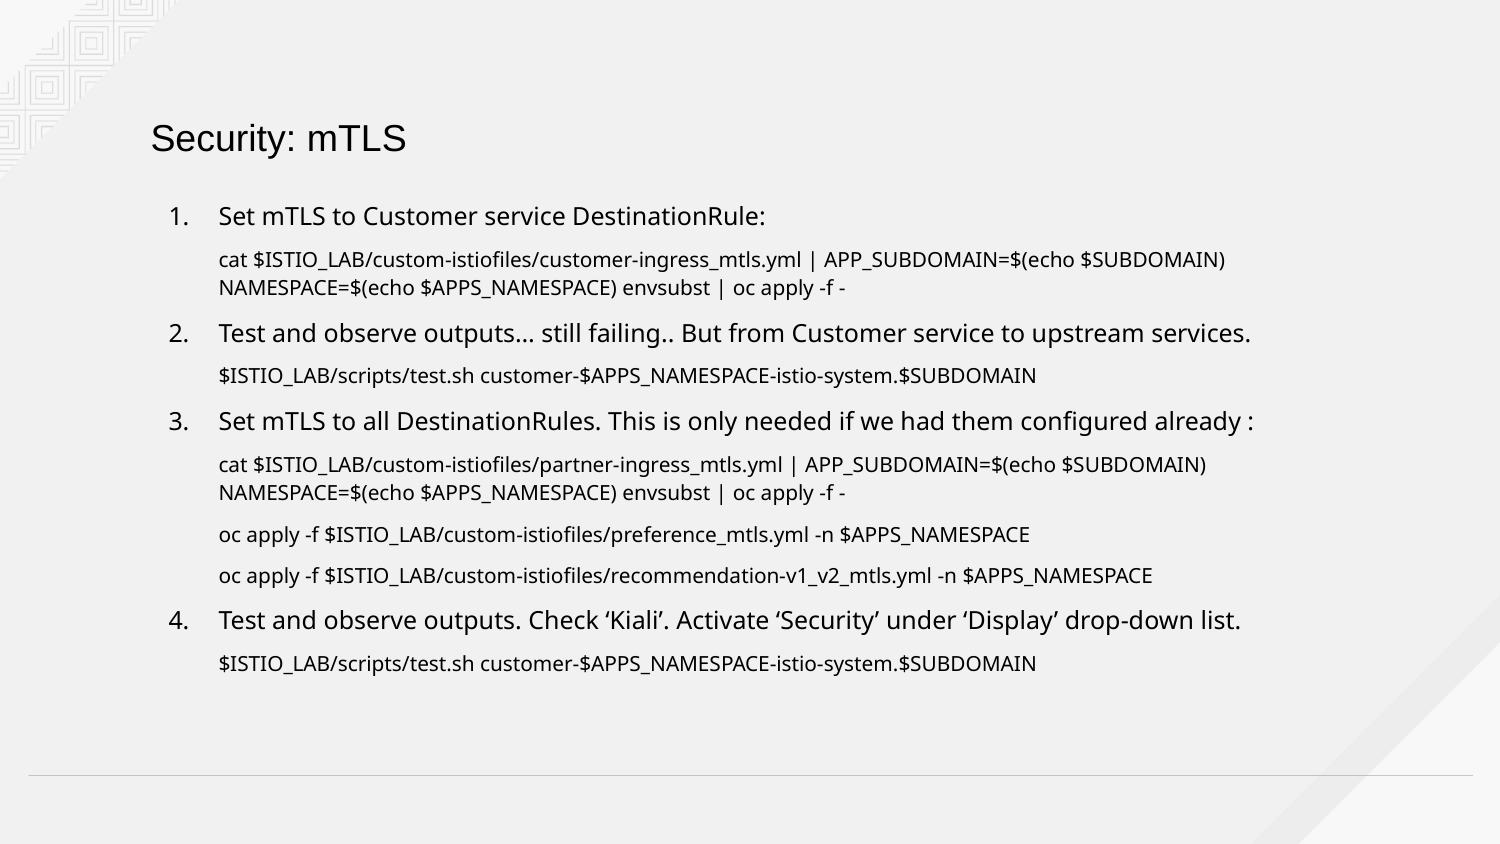

# Security: mTLS
Set mTLS to Customer service DestinationRule:
cat $ISTIO_LAB/custom-istiofiles/customer-ingress_mtls.yml | APP_SUBDOMAIN=$(echo $SUBDOMAIN) NAMESPACE=$(echo $APPS_NAMESPACE) envsubst | oc apply -f -
Test and observe outputs… still failing.. But from Customer service to upstream services.
$ISTIO_LAB/scripts/test.sh customer-$APPS_NAMESPACE-istio-system.$SUBDOMAIN
Set mTLS to all DestinationRules. This is only needed if we had them configured already :
cat $ISTIO_LAB/custom-istiofiles/partner-ingress_mtls.yml | APP_SUBDOMAIN=$(echo $SUBDOMAIN) NAMESPACE=$(echo $APPS_NAMESPACE) envsubst | oc apply -f -
oc apply -f $ISTIO_LAB/custom-istiofiles/preference_mtls.yml -n $APPS_NAMESPACE
oc apply -f $ISTIO_LAB/custom-istiofiles/recommendation-v1_v2_mtls.yml -n $APPS_NAMESPACE
Test and observe outputs. Check ‘Kiali’. Activate ‘Security’ under ‘Display’ drop-down list.
$ISTIO_LAB/scripts/test.sh customer-$APPS_NAMESPACE-istio-system.$SUBDOMAIN